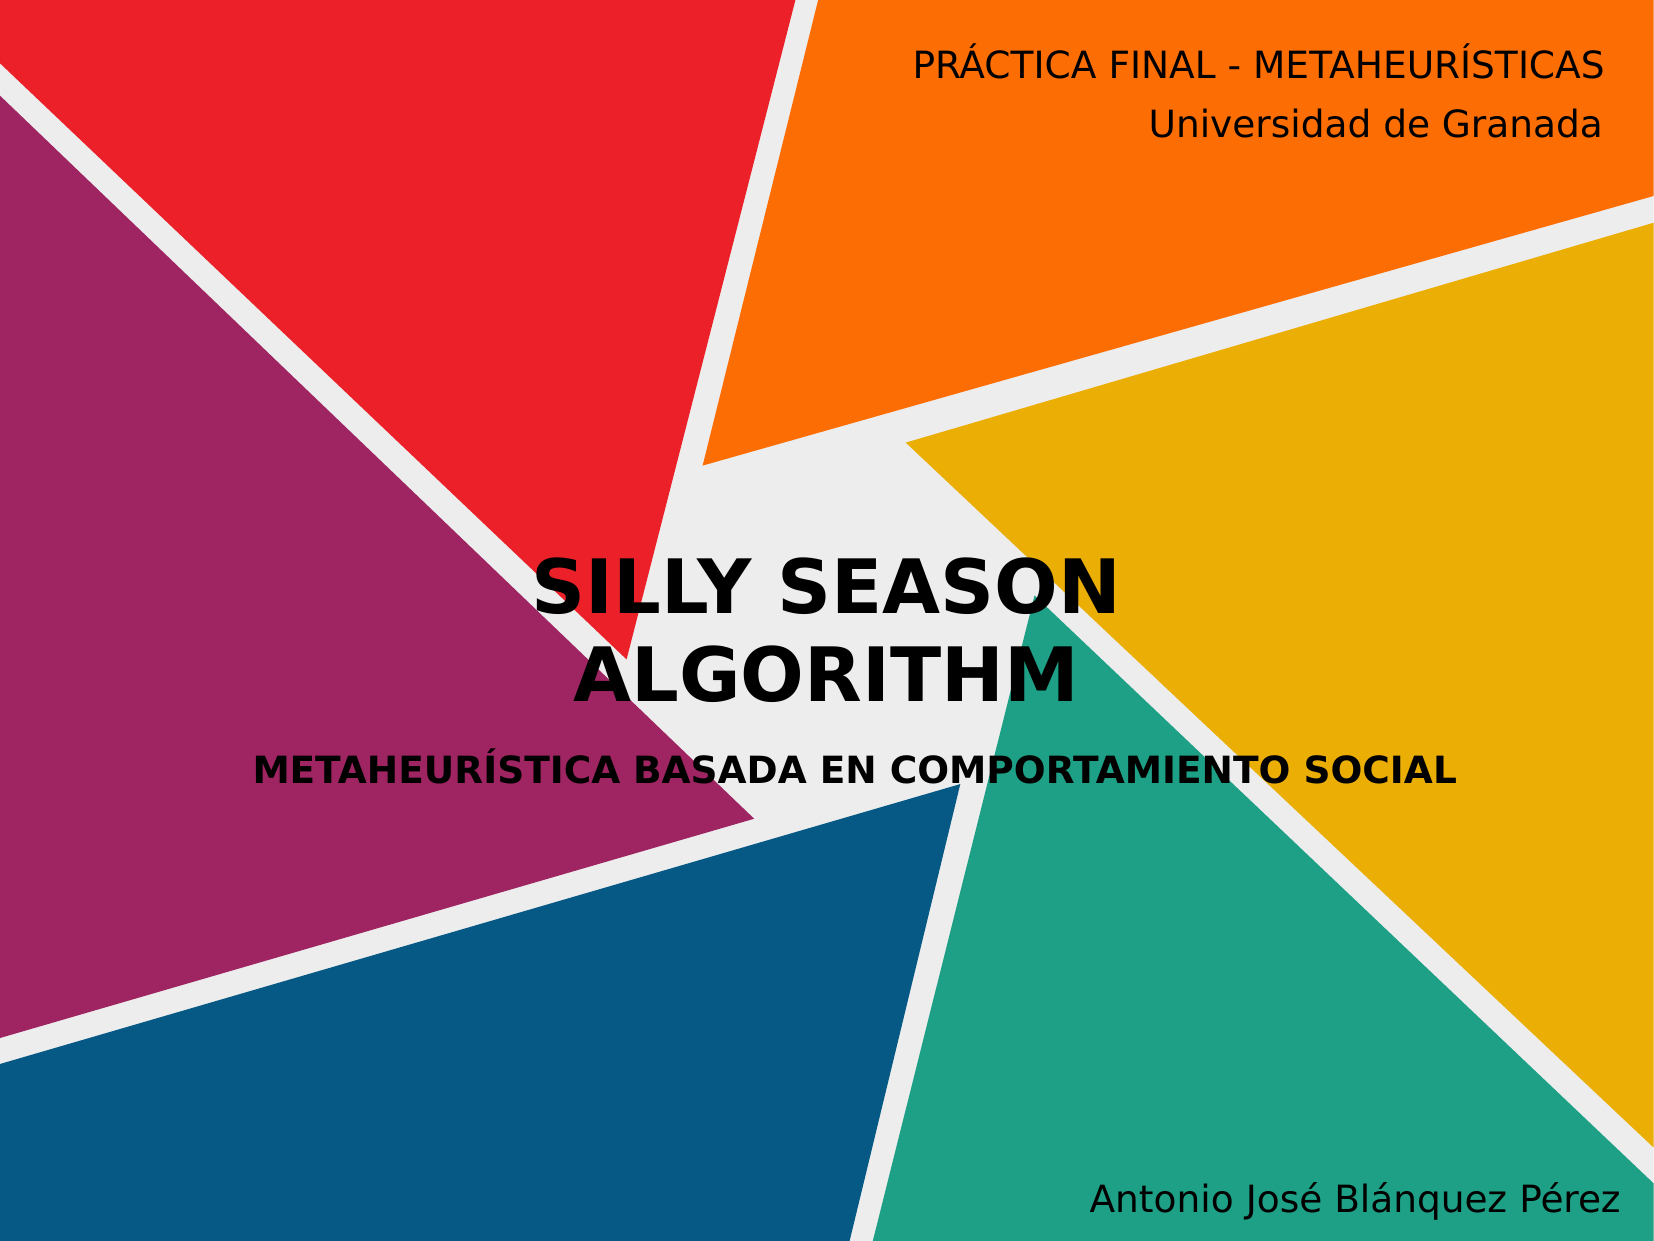

PRÁCTICA FINAL - METAHEURÍSTICAS
Universidad de Granada
# SILLY SEASON ALGORITHM
METAHEURÍSTICA BASADA EN COMPORTAMIENTO SOCIAL
Antonio José Blánquez Pérez